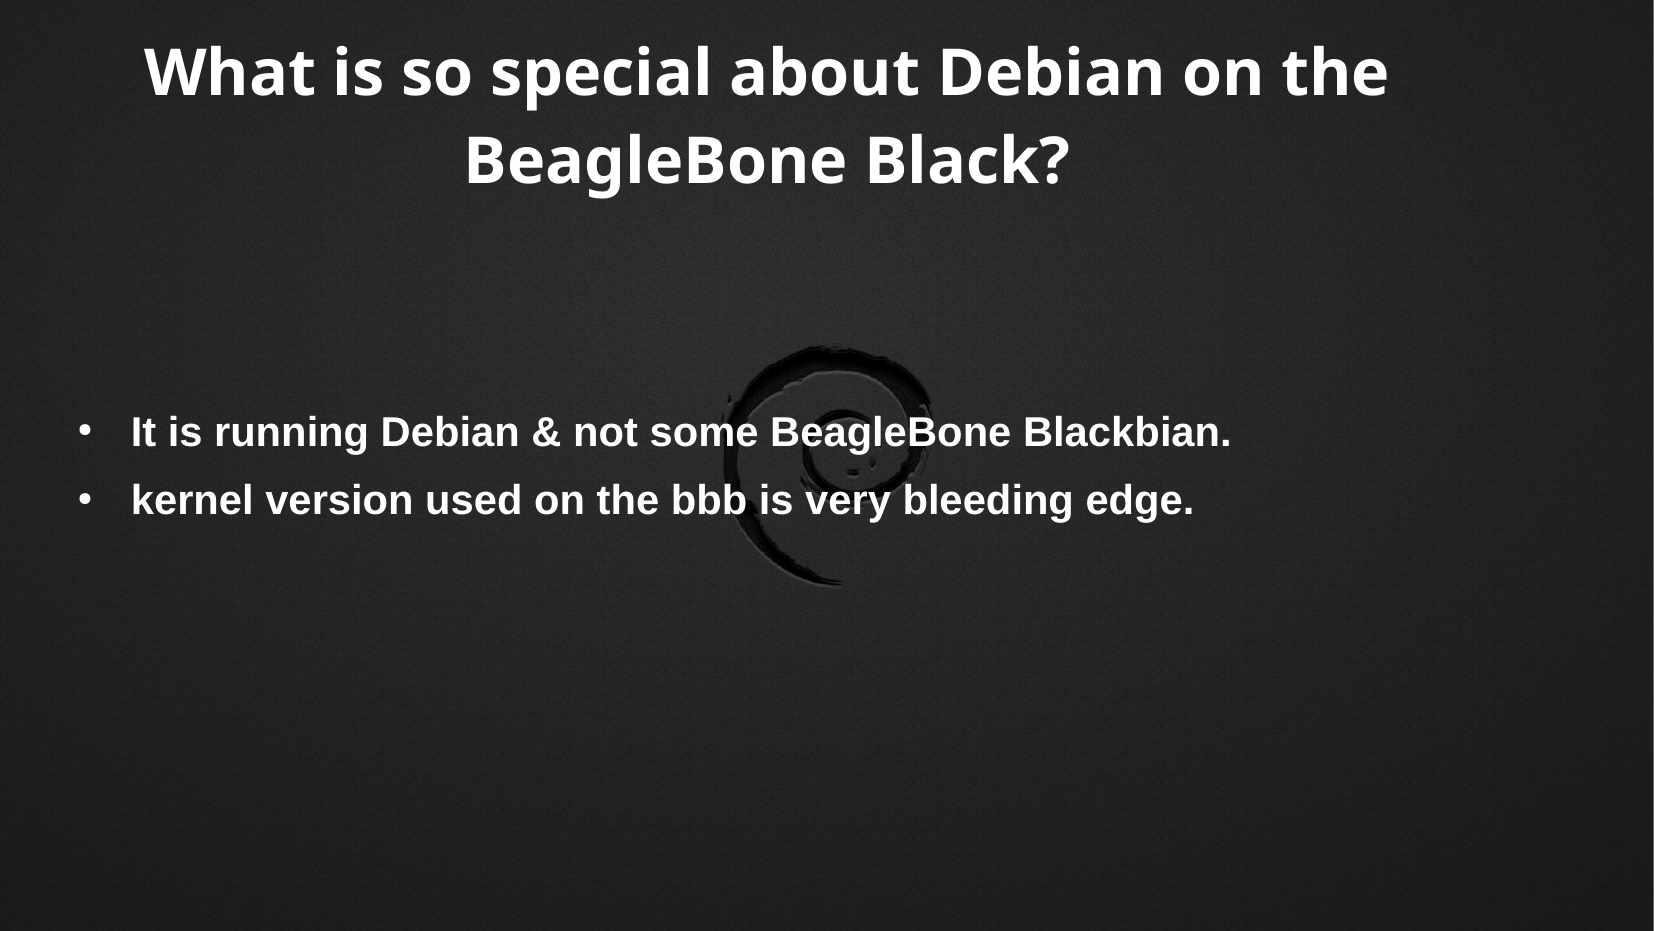

# What is so special about Debian on the BeagleBone Black?
It is running Debian & not some BeagleBone Blackbian.
kernel version used on the bbb is very bleeding edge.